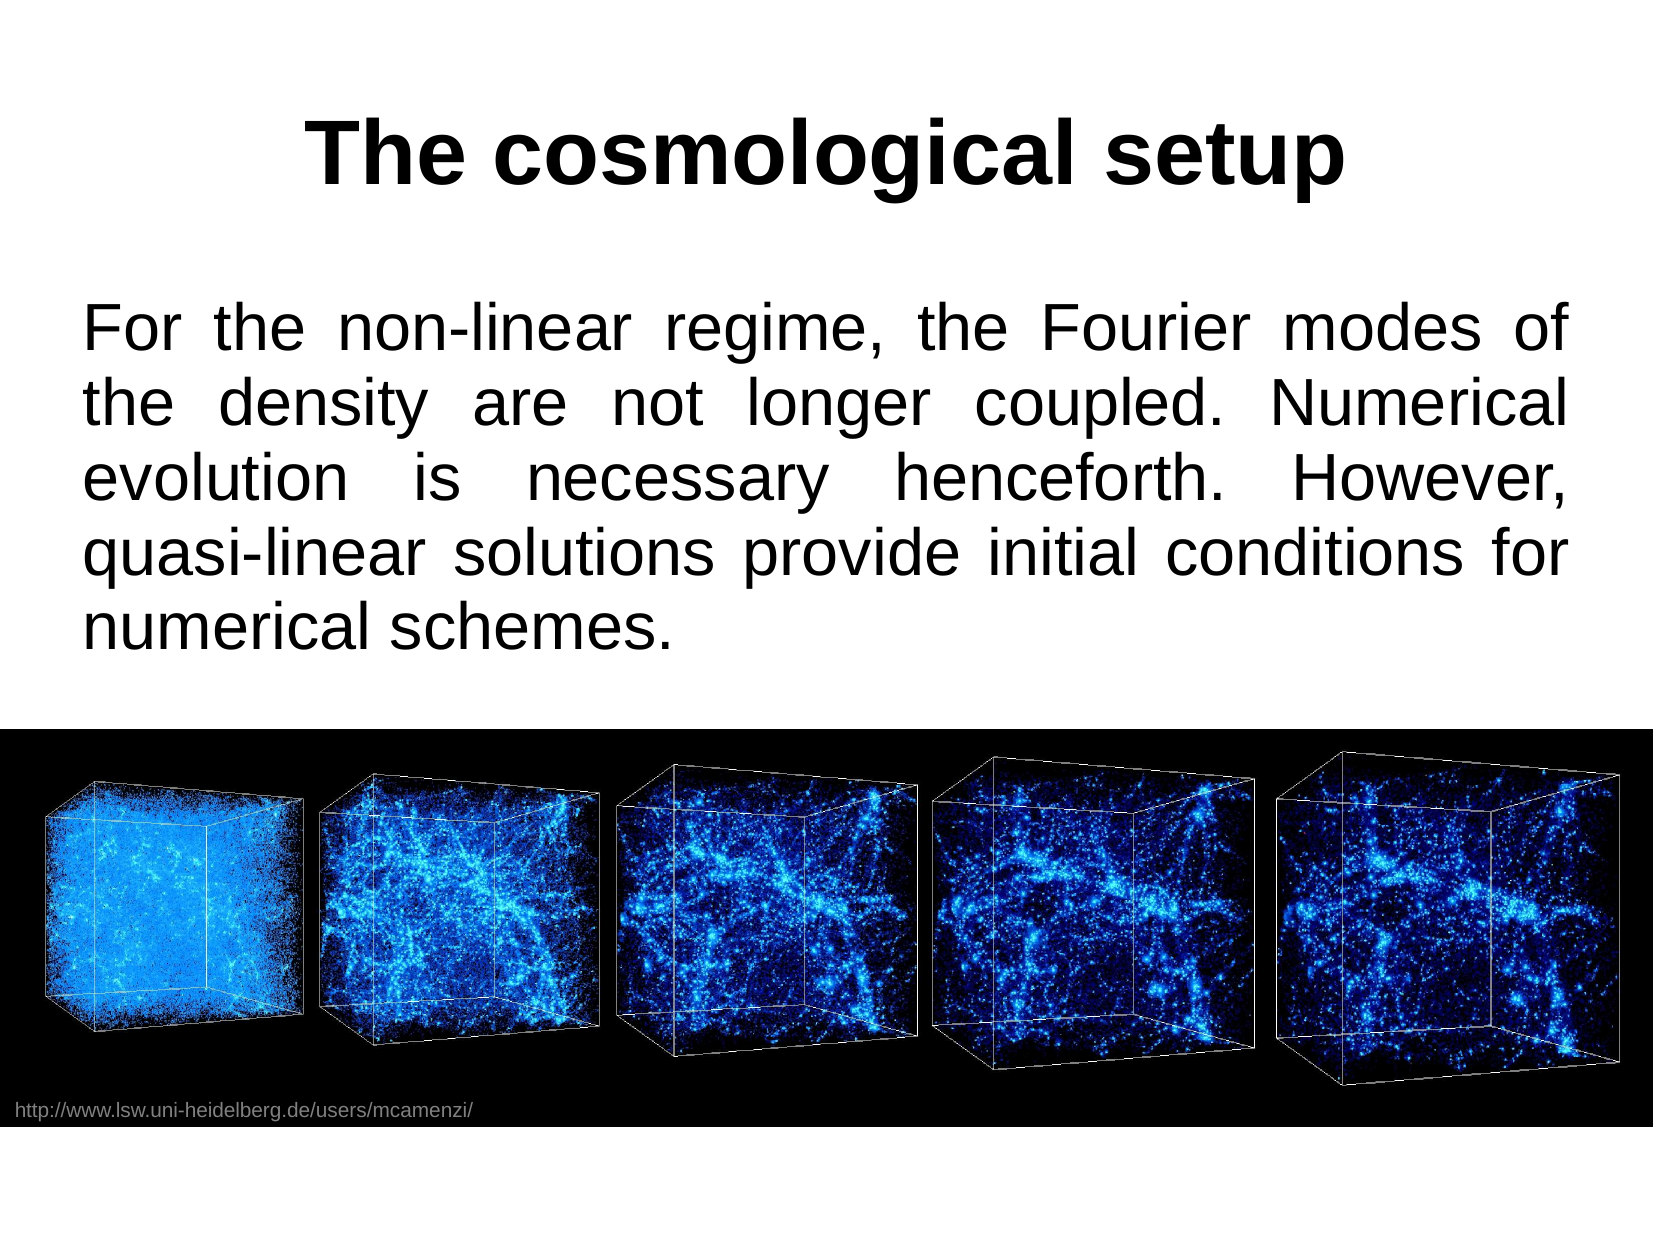

# The cosmological setup
For the non-linear regime, the Fourier modes of the density are not longer coupled. Numerical evolution is necessary henceforth. However, quasi-linear solutions provide initial conditions for numerical schemes.
http://www.lsw.uni-heidelberg.de/users/mcamenzi/